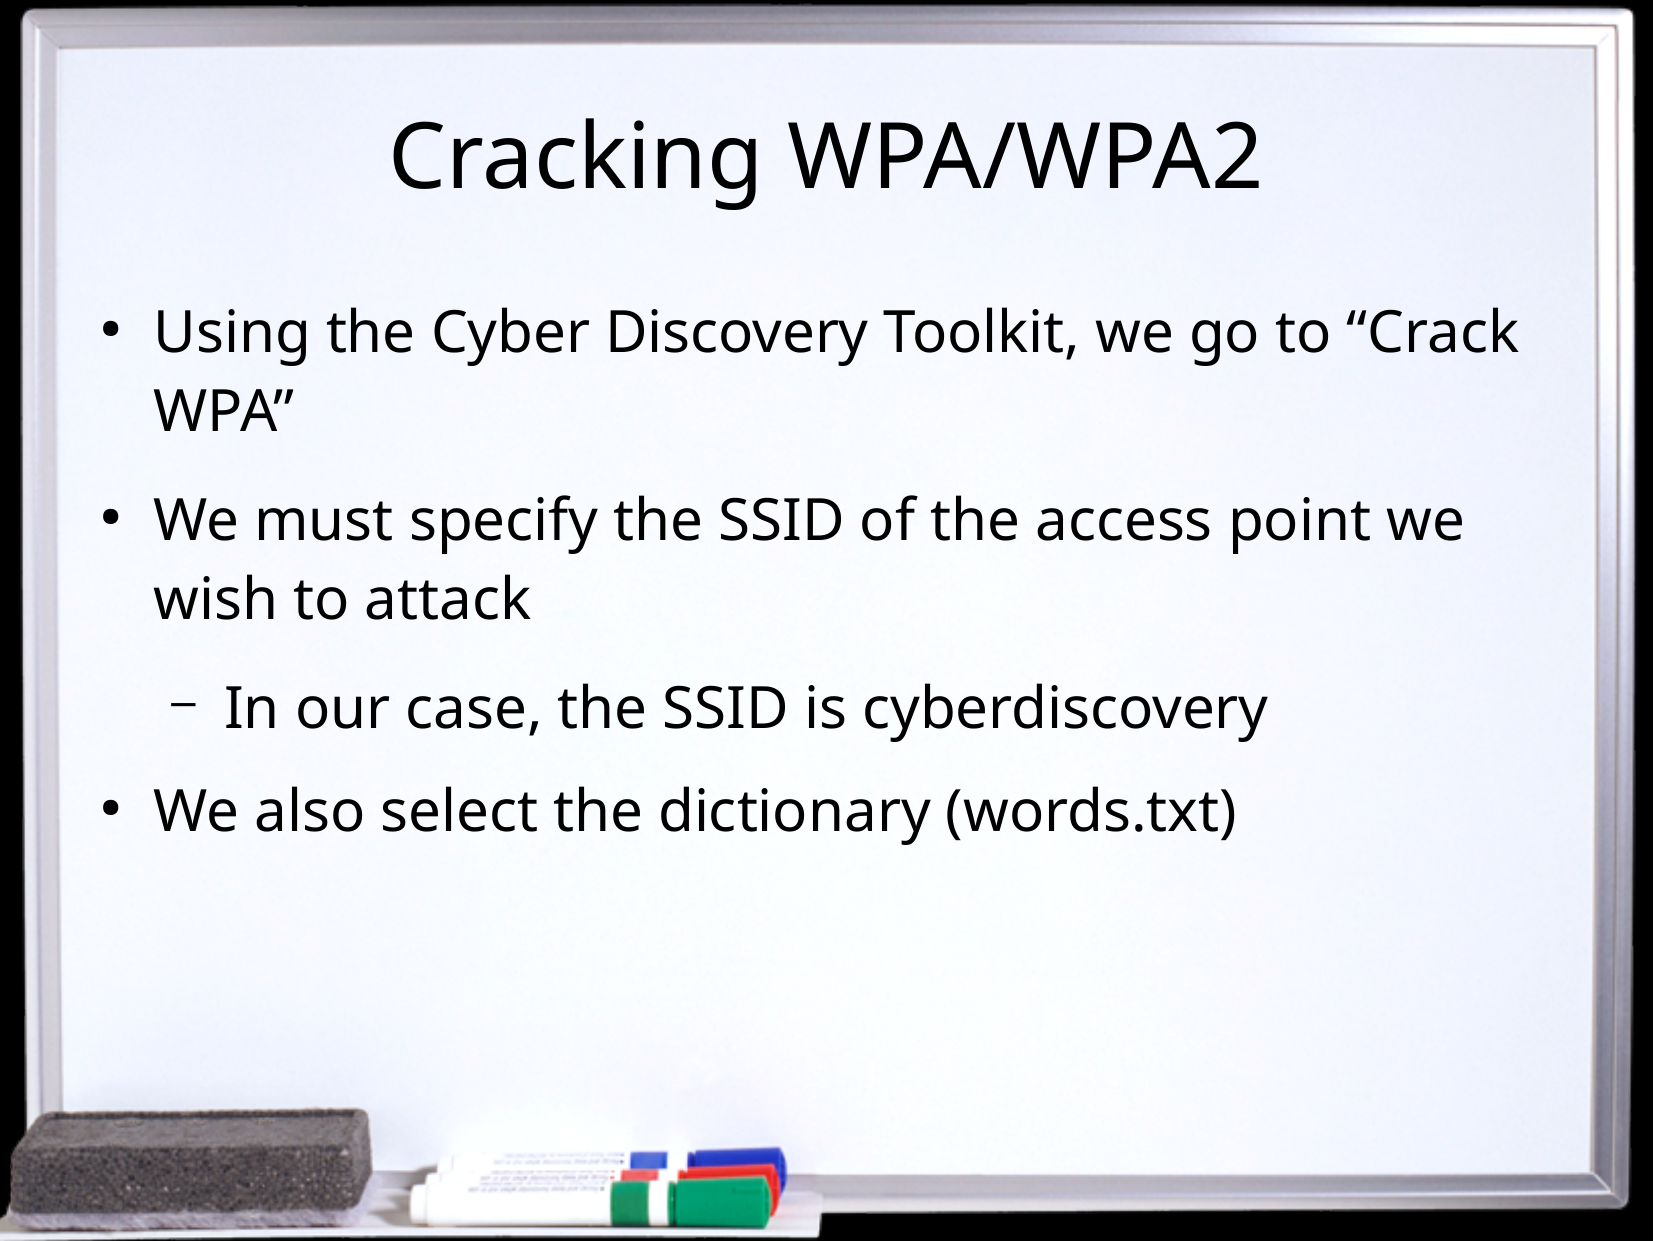

# Cracking WPA/WPA2
Using the Cyber Discovery Toolkit, we go to “Crack WPA”
We must specify the SSID of the access point we wish to attack
In our case, the SSID is cyberdiscovery
We also select the dictionary (words.txt)